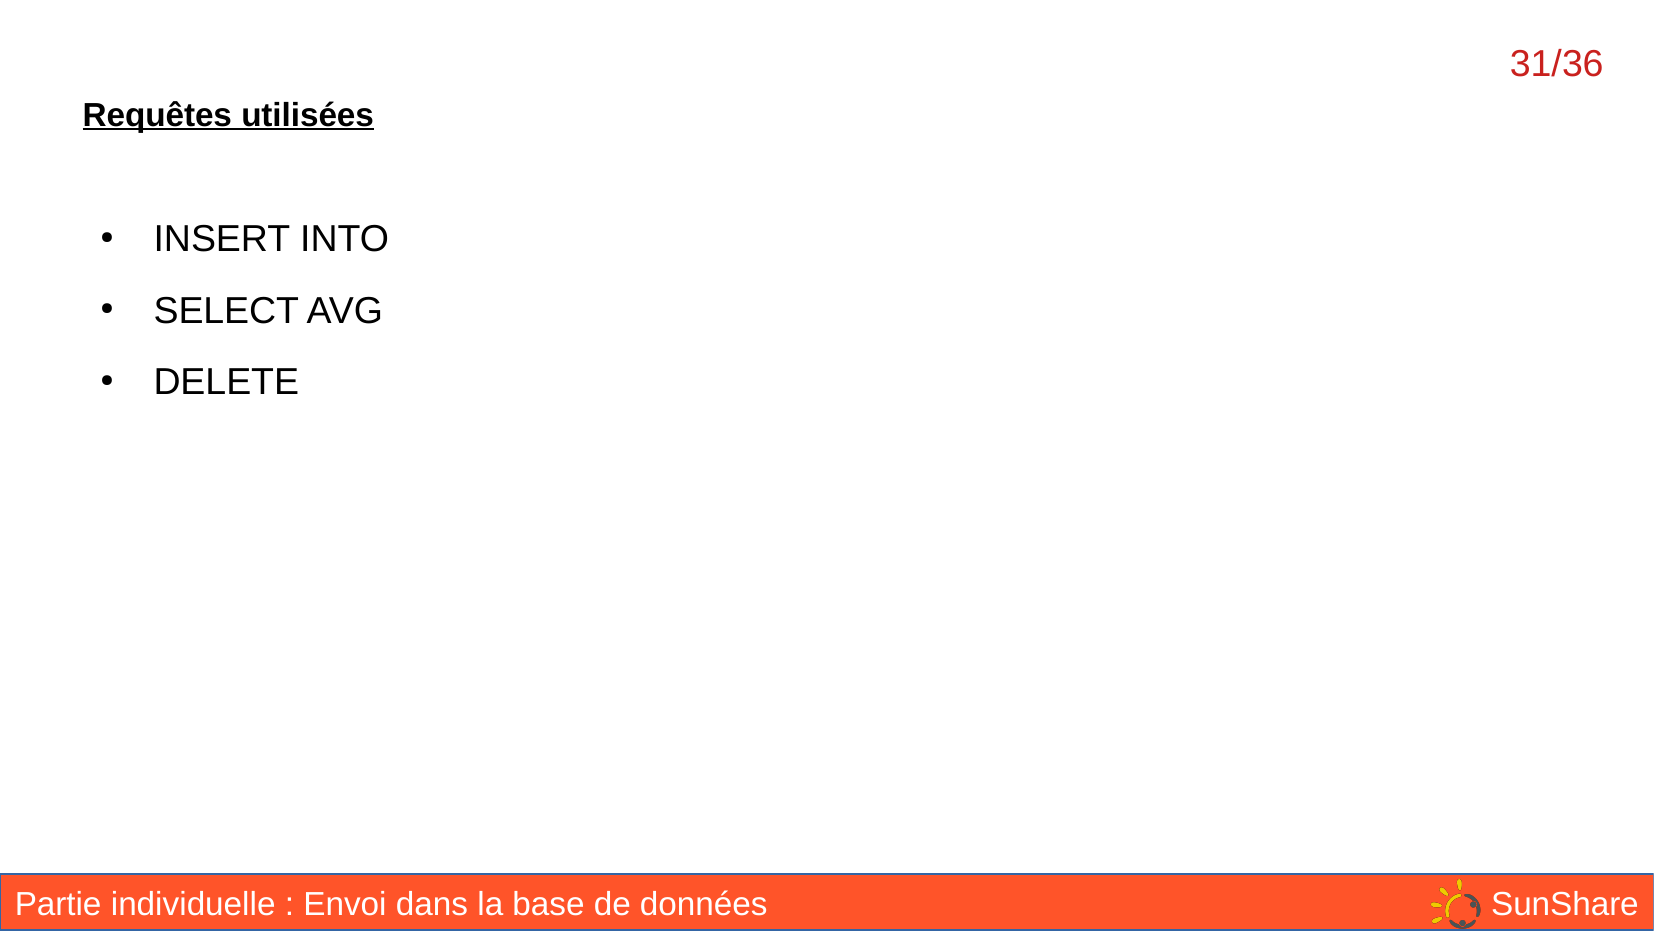

# Requêtes utilisées
INSERT INTO
SELECT AVG
DELETE
Partie individuelle : Envoi dans la base de données